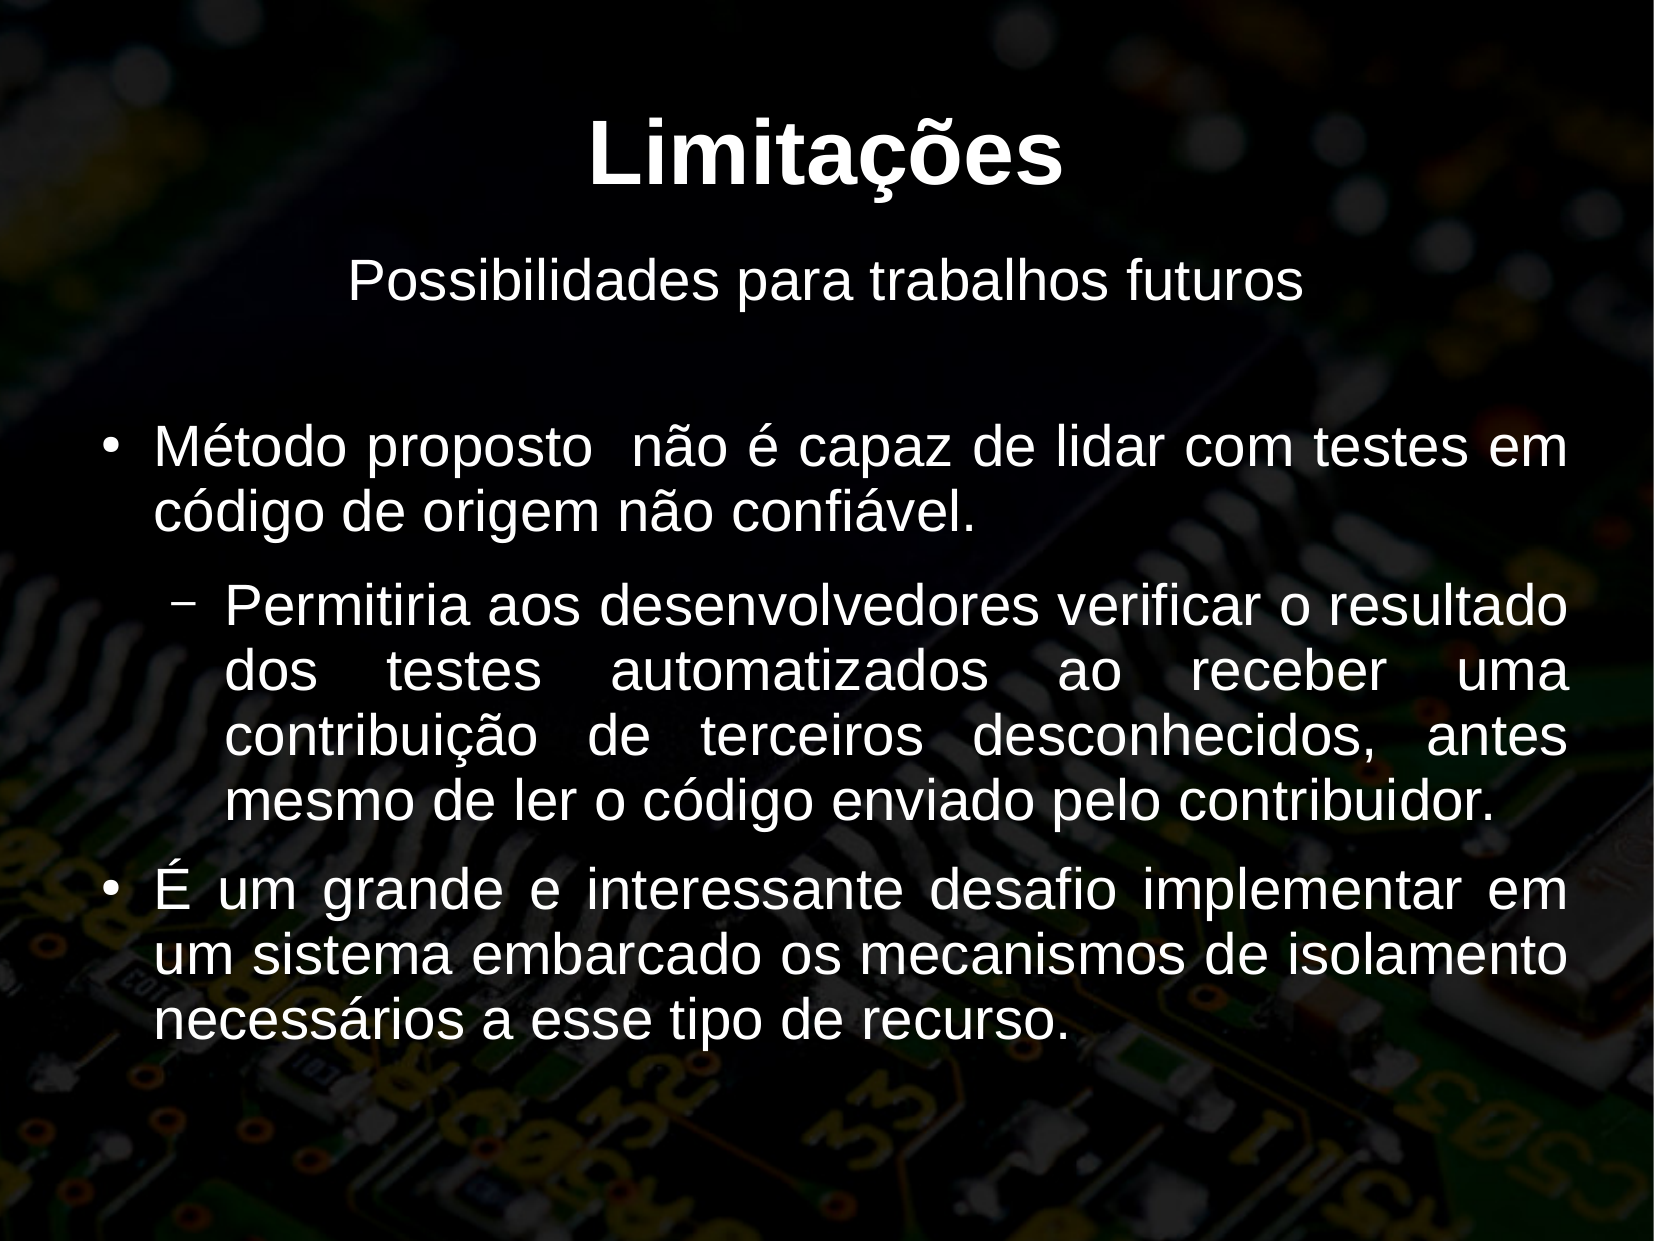

# Limitações
Possibilidades para trabalhos futuros
Método proposto não é capaz de lidar com testes em código de origem não confiável.
Permitiria aos desenvolvedores verificar o resultado dos testes automatizados ao receber uma contribuição de terceiros desconhecidos, antes mesmo de ler o código enviado pelo contribuidor.
É um grande e interessante desafio implementar em um sistema embarcado os mecanismos de isolamento necessários a esse tipo de recurso.